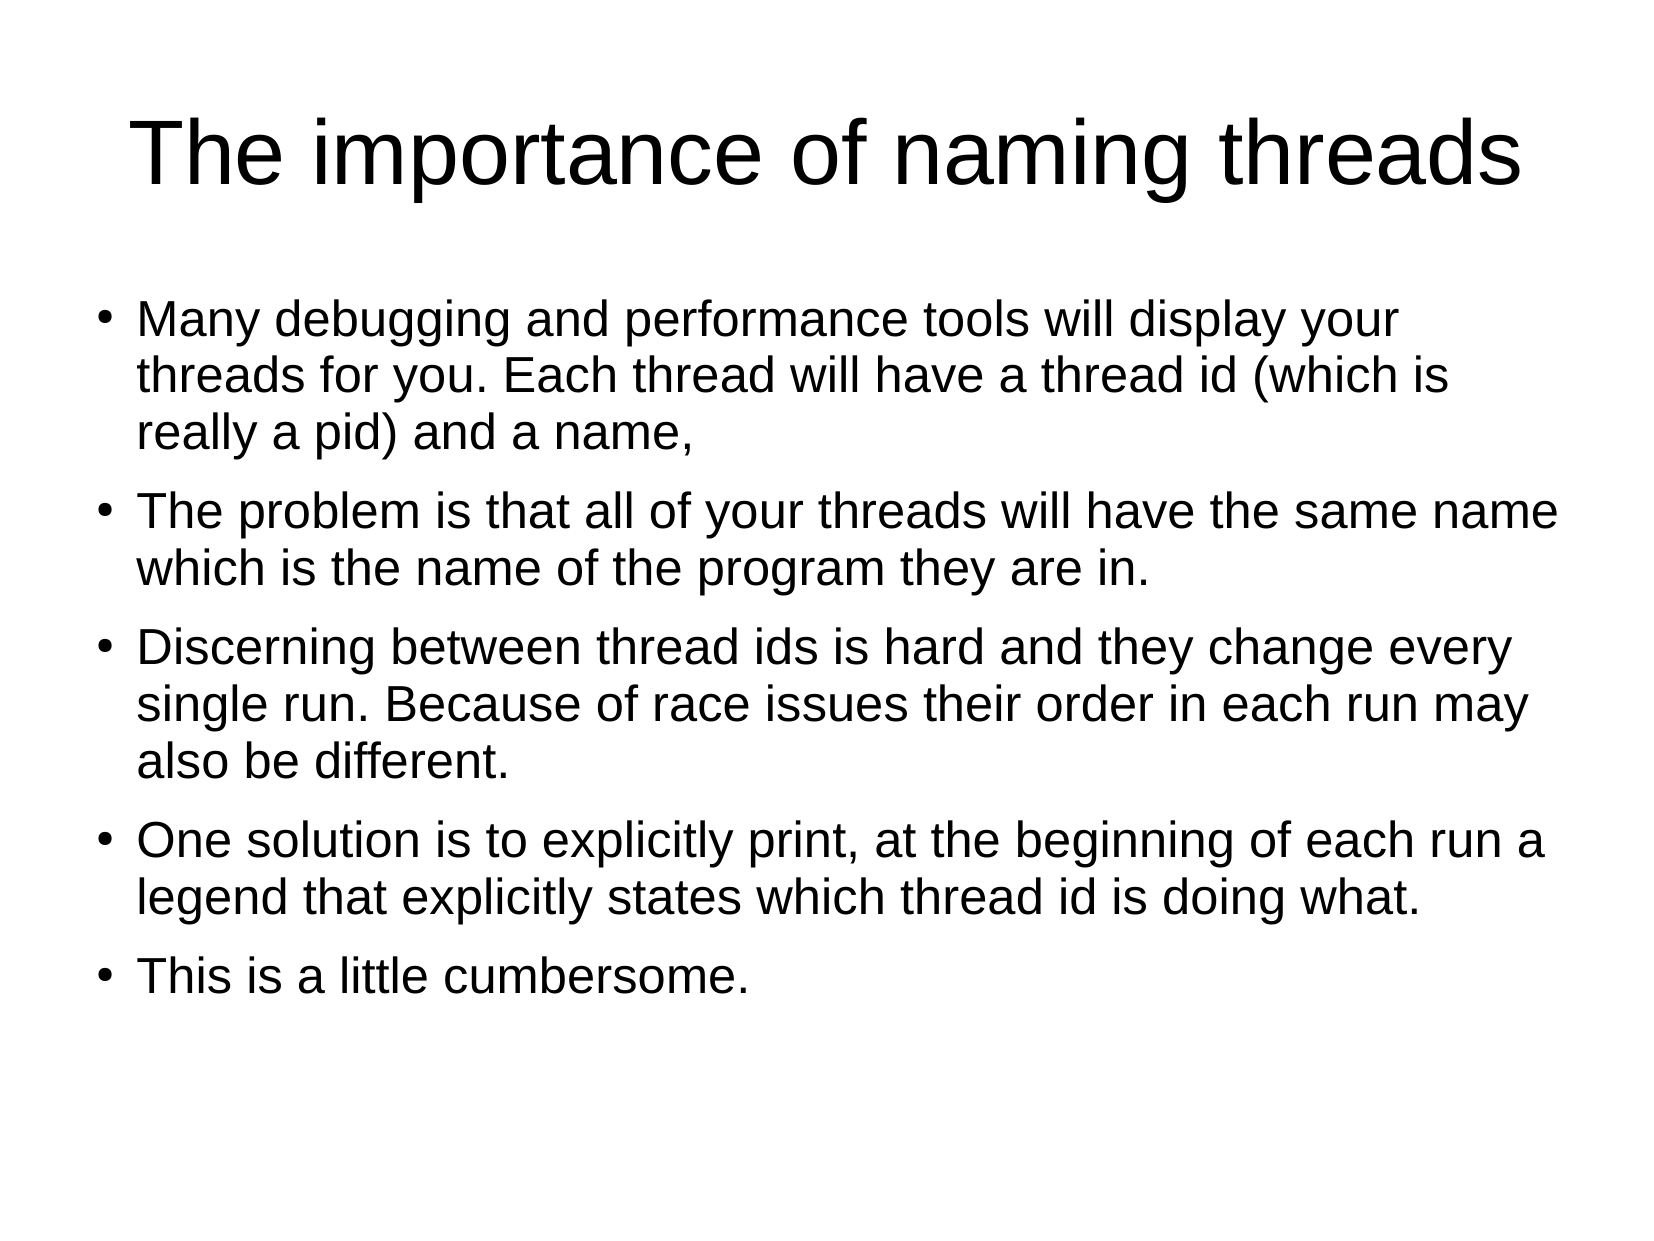

# The importance of naming threads
Many debugging and performance tools will display your threads for you. Each thread will have a thread id (which is really a pid) and a name,
The problem is that all of your threads will have the same name which is the name of the program they are in.
Discerning between thread ids is hard and they change every single run. Because of race issues their order in each run may also be different.
One solution is to explicitly print, at the beginning of each run a legend that explicitly states which thread id is doing what.
This is a little cumbersome.